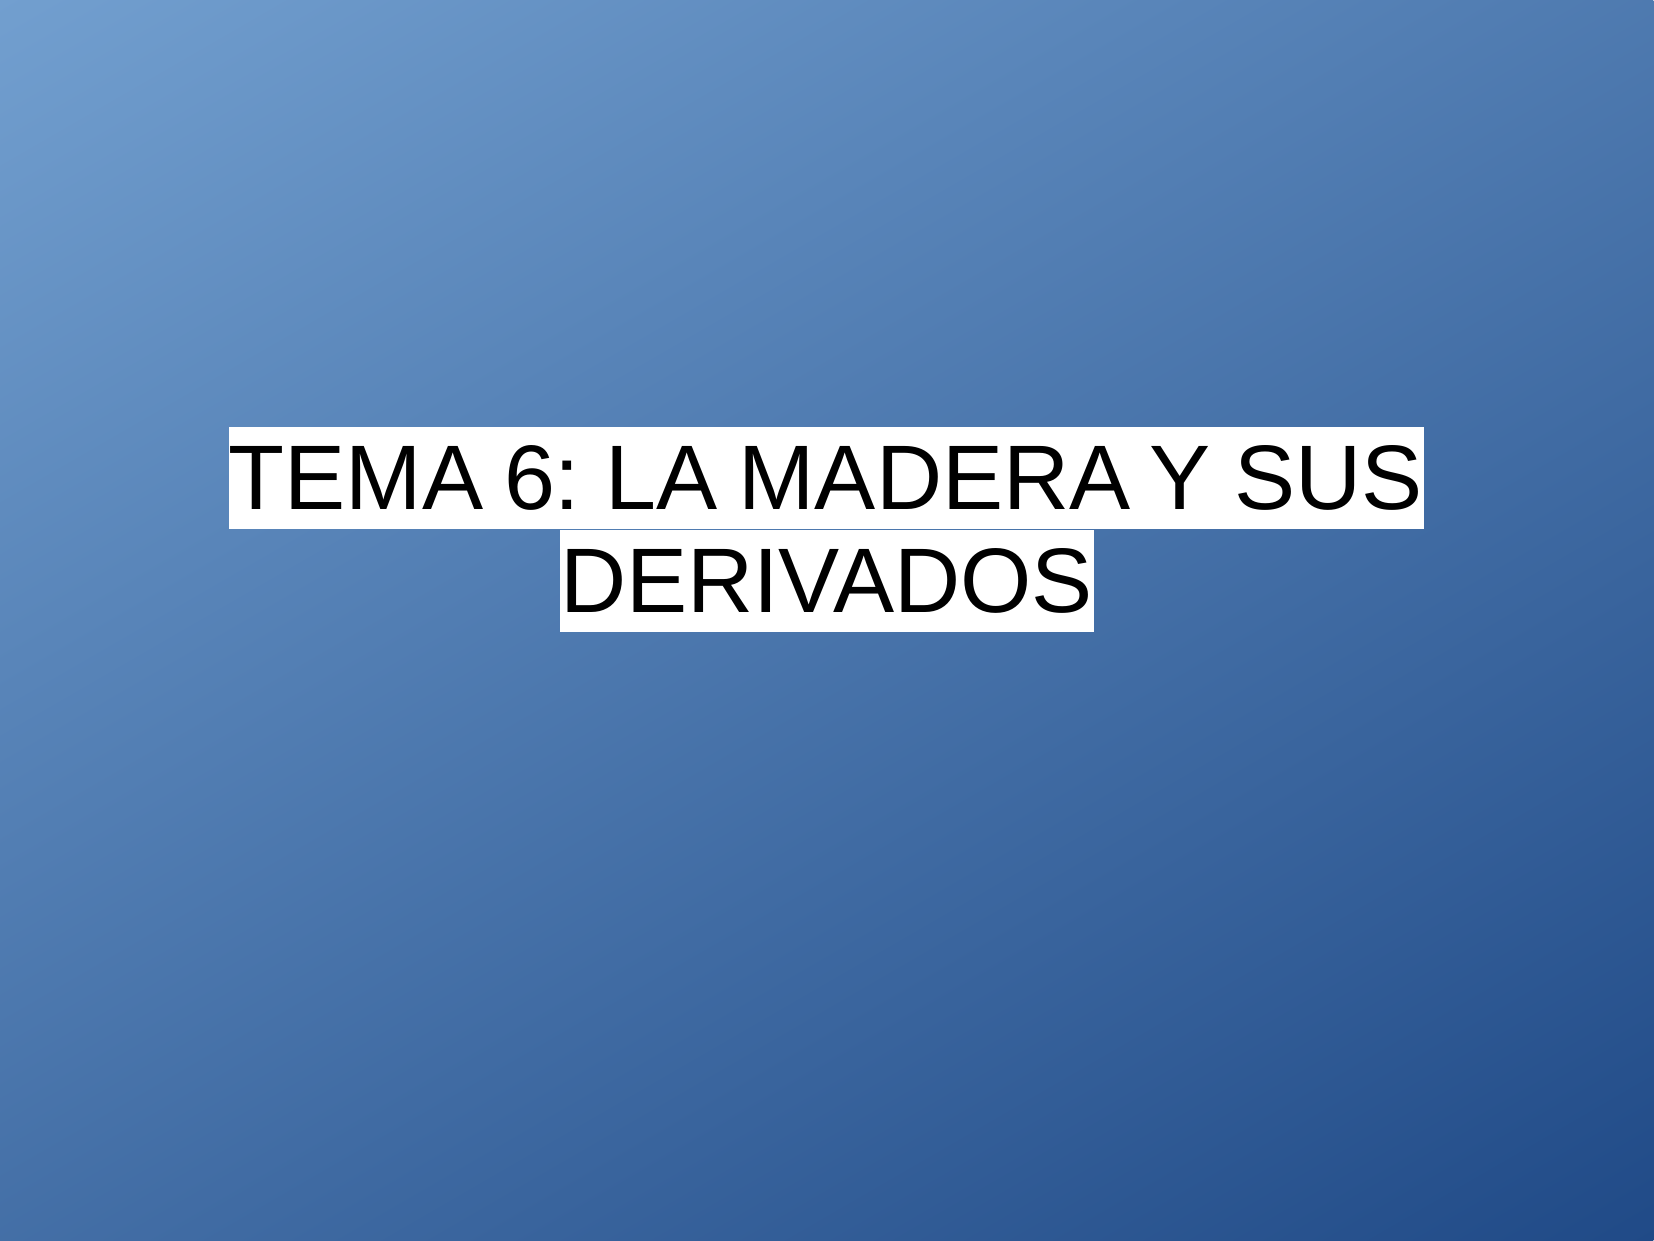

# TEMA 6: LA MADERA Y SUS DERIVADOS